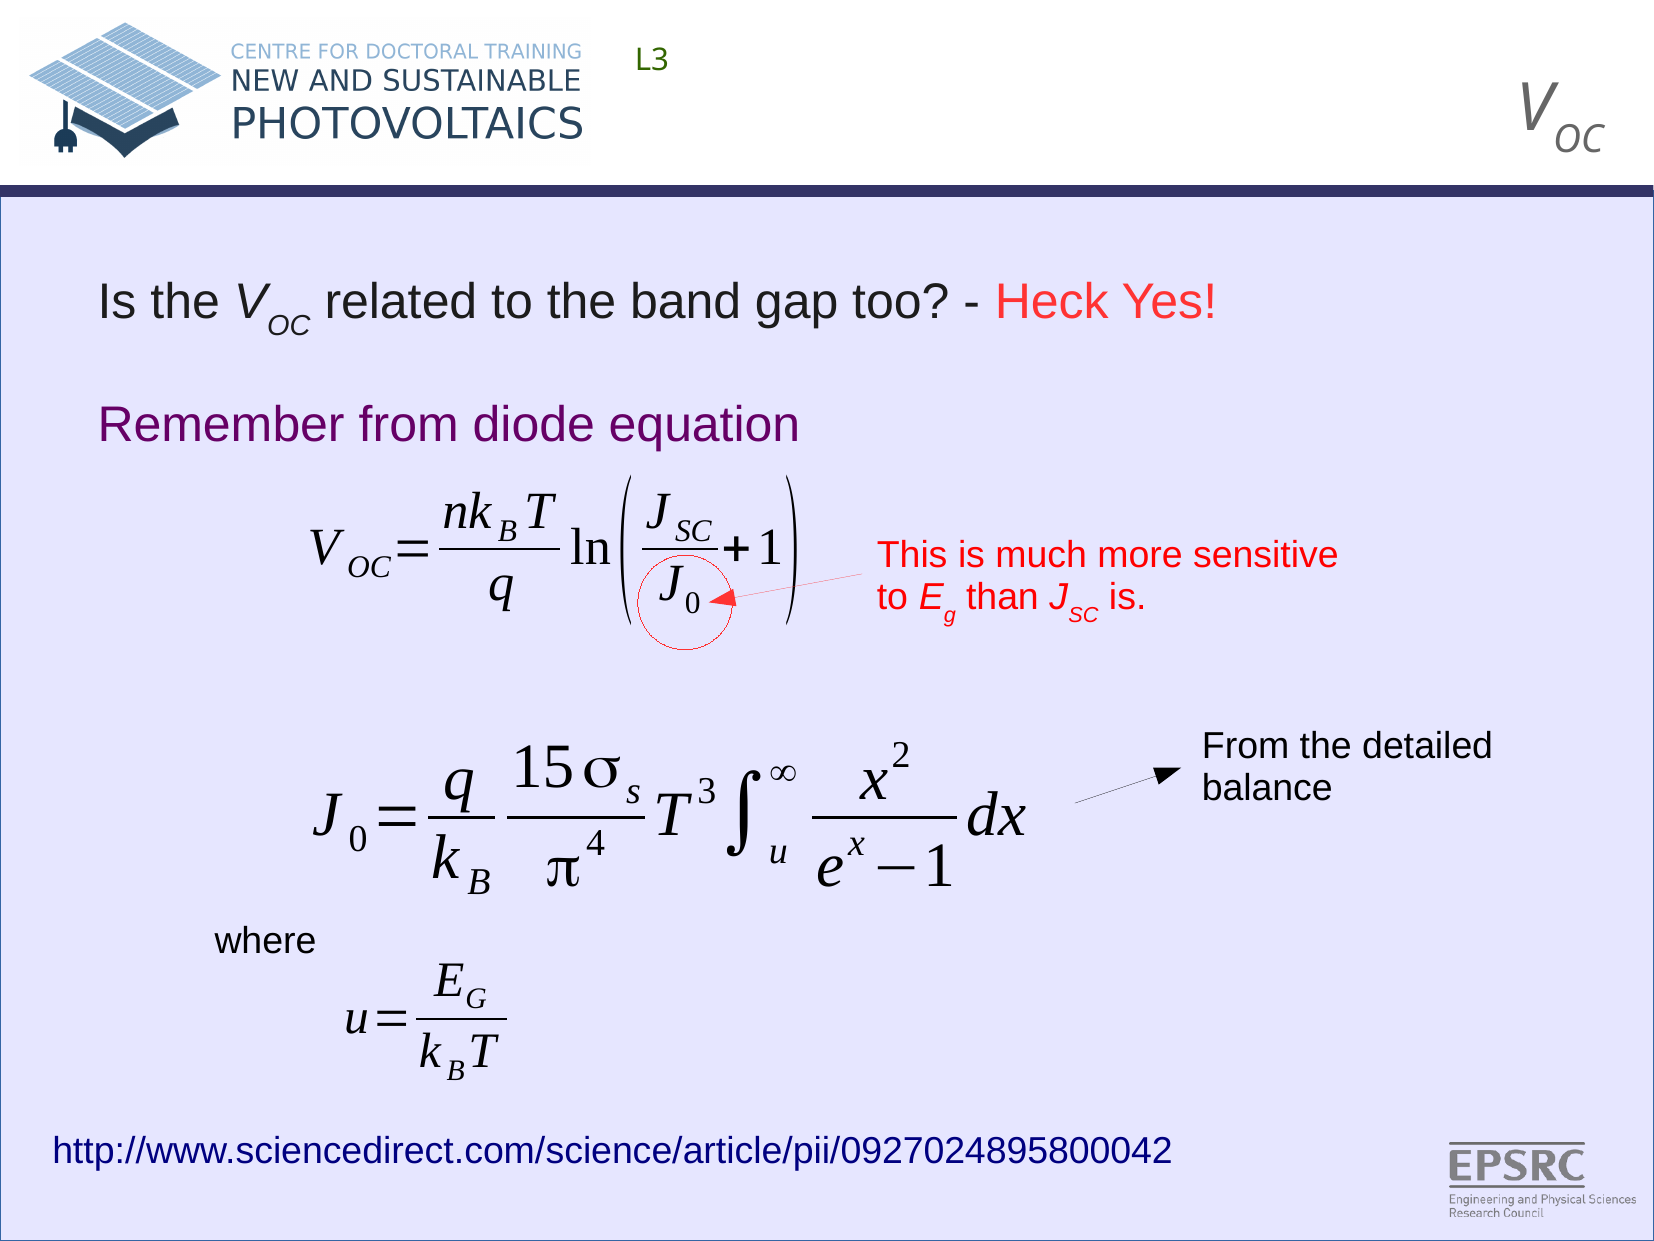

L3
VOC
Is the VOC related to the band gap too? - Heck Yes!
Remember from diode equation
This is much more sensitive to Eg than JSC is.
Level of dark current with respect to V is directly related to rate of stimulated emission.
The rate of stimulated emission depends on the size of the chemical potential of carriers deltamu
For a semiconductor deltamu is equivalent (almost) to the band gap /q
From the detailed balance
where
http://www.sciencedirect.com/science/article/pii/0927024895800042